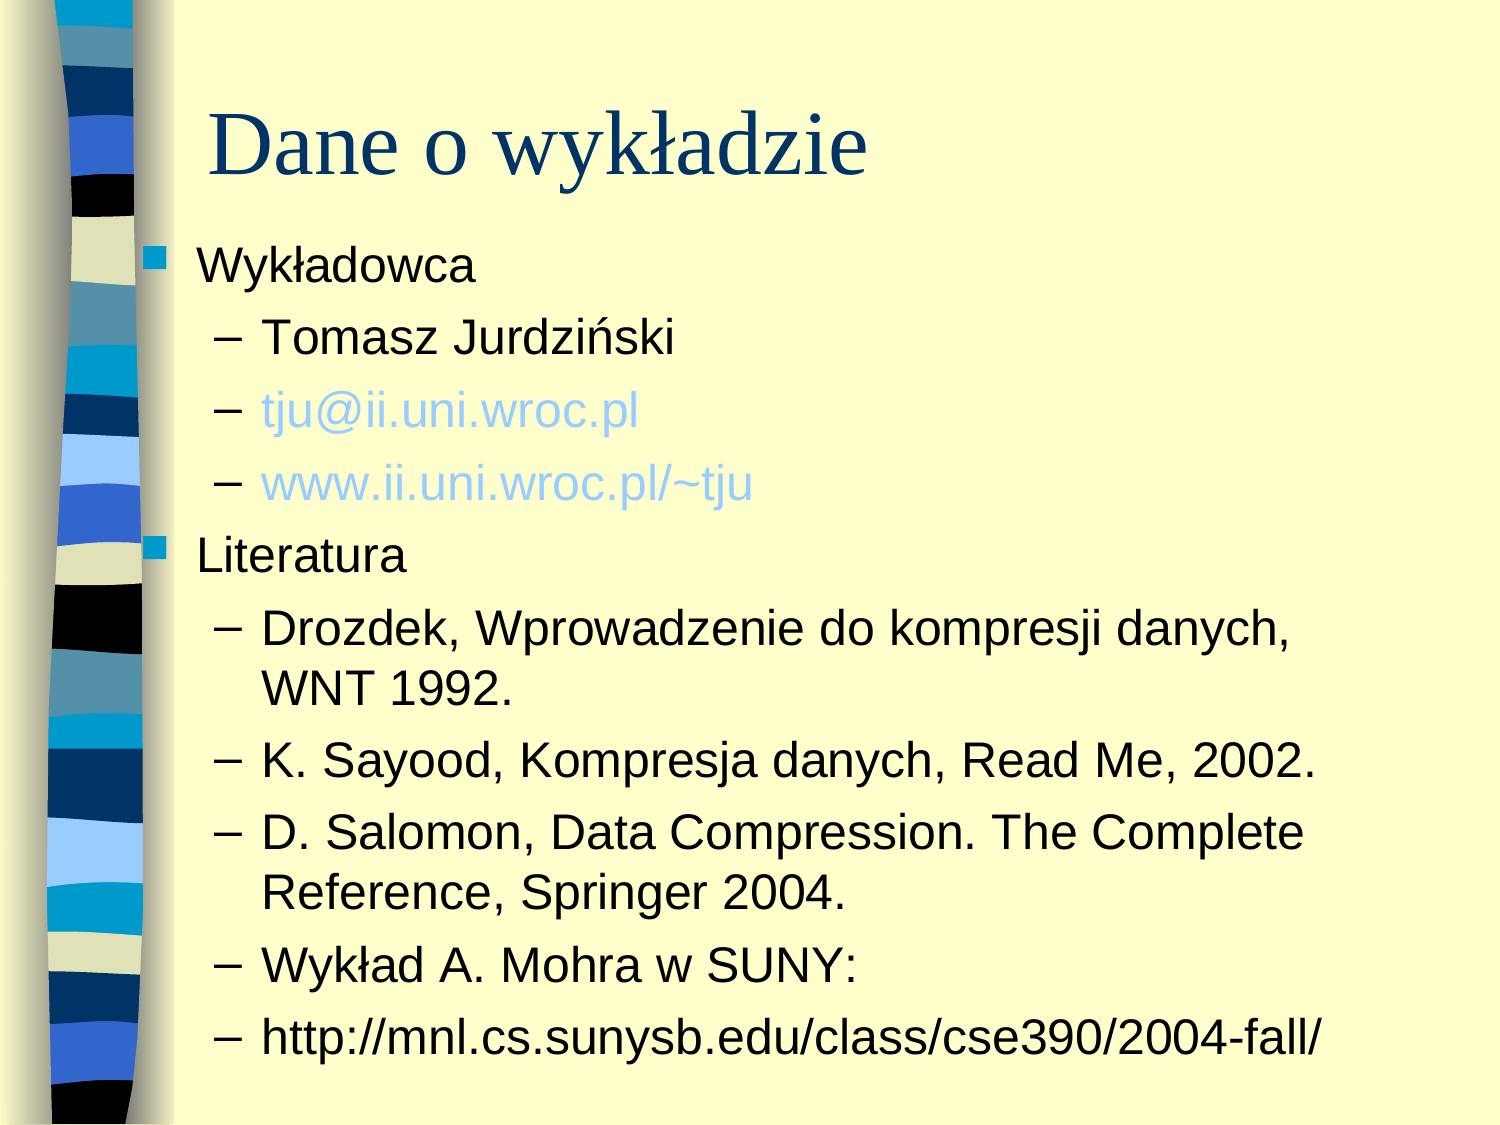

# Dane o wykładzie
Wykładowca
Tomasz Jurdziński
tju@ii.uni.wroc.pl
www.ii.uni.wroc.pl/~tju
Literatura
Drozdek, Wprowadzenie do kompresji danych, WNT 1992.
K. Sayood, Kompresja danych, Read Me, 2002.
D. Salomon, Data Compression. The Complete Reference, Springer 2004.
Wykład A. Mohra w SUNY:
http://mnl.cs.sunysb.edu/class/cse390/2004-fall/